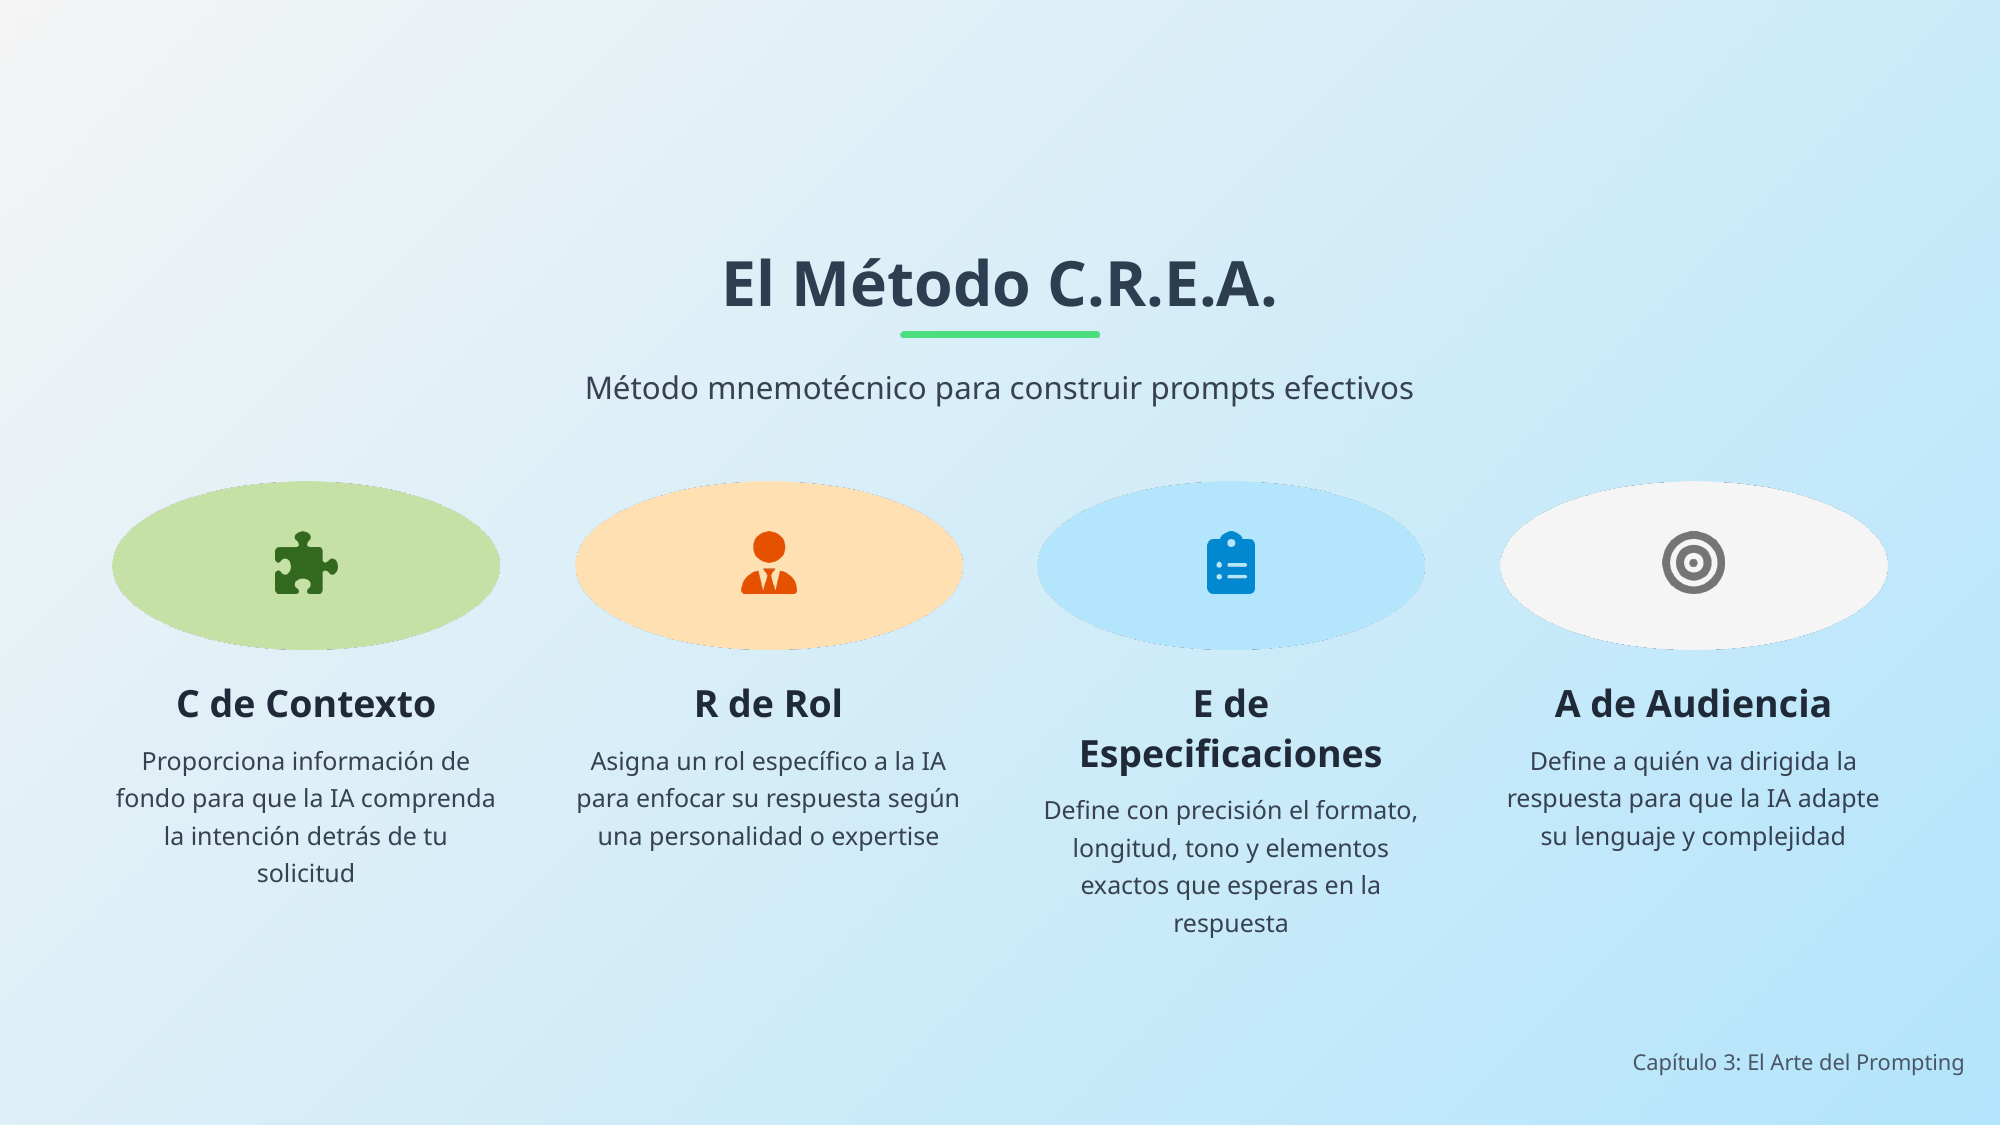

El Método C.R.E.A.
Método mnemotécnico para construir prompts efectivos
C de Contexto
R de Rol
E de Especificaciones
A de Audiencia
Proporciona información de fondo para que la IA comprenda la intención detrás de tu solicitud
Asigna un rol específico a la IA para enfocar su respuesta según una personalidad o expertise
Define a quién va dirigida la respuesta para que la IA adapte su lenguaje y complejidad
Define con precisión el formato, longitud, tono y elementos exactos que esperas en la respuesta
Capítulo 3: El Arte del Prompting